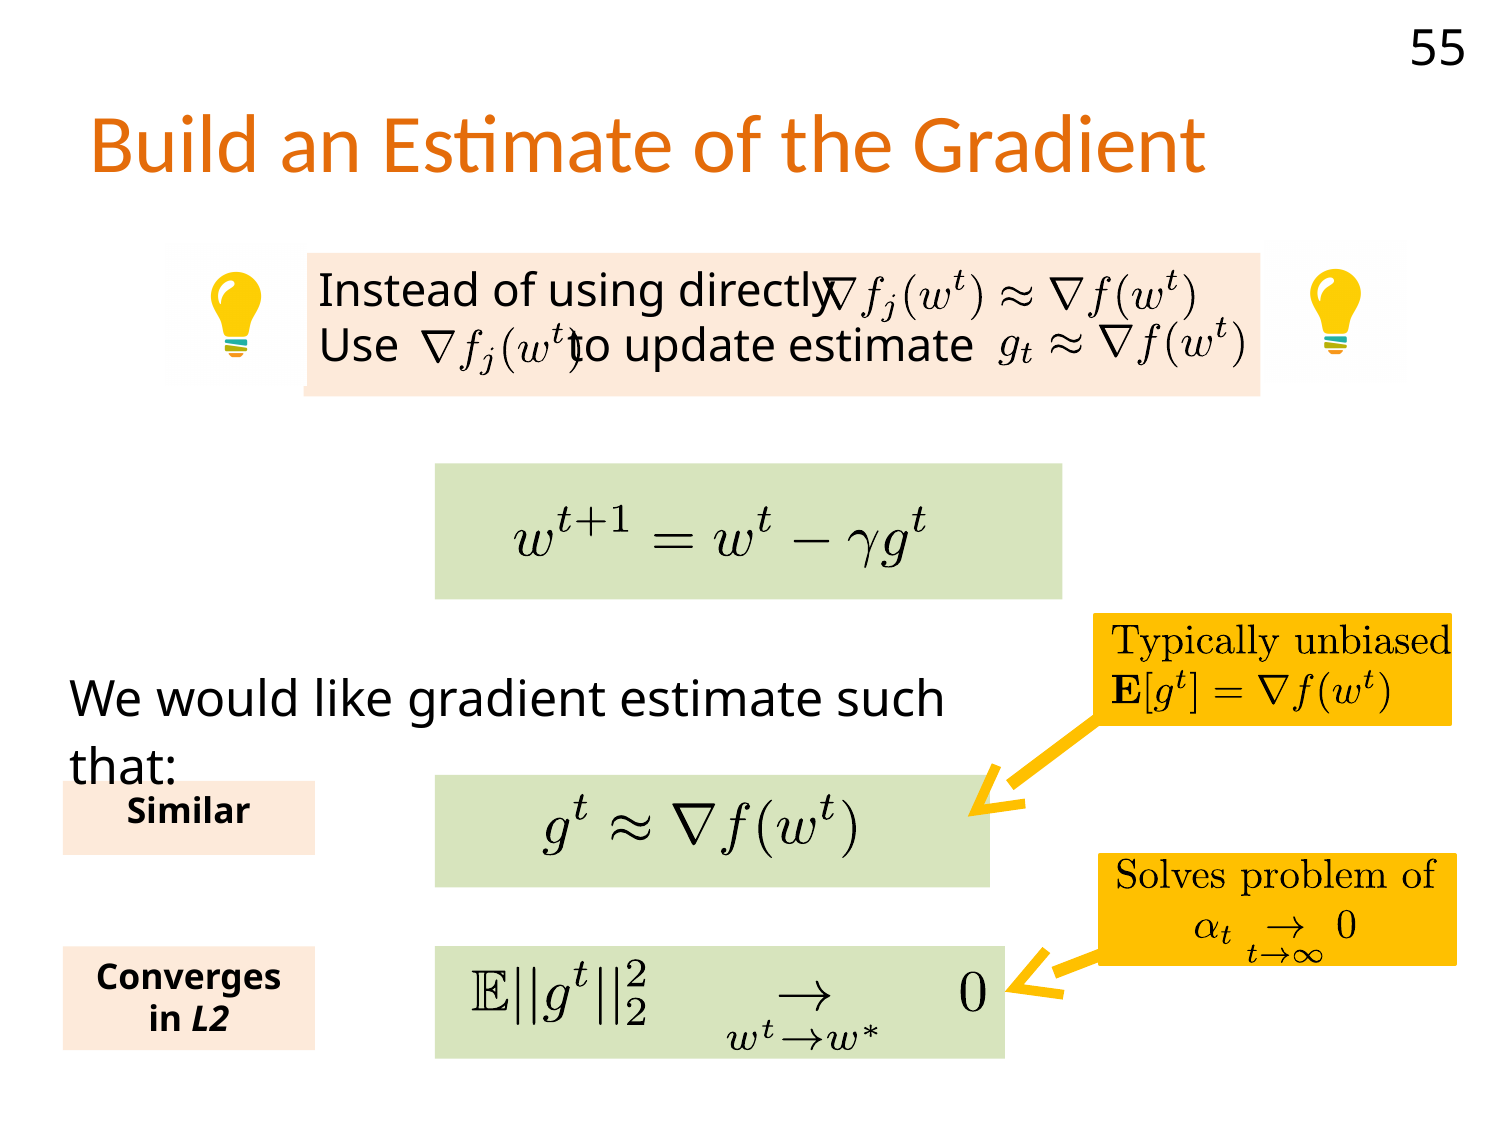

Build an Estimate of the Gradient
Instead of using directly
Use to update estimate
We would like gradient estimate such that:
Similar
Converges in L2